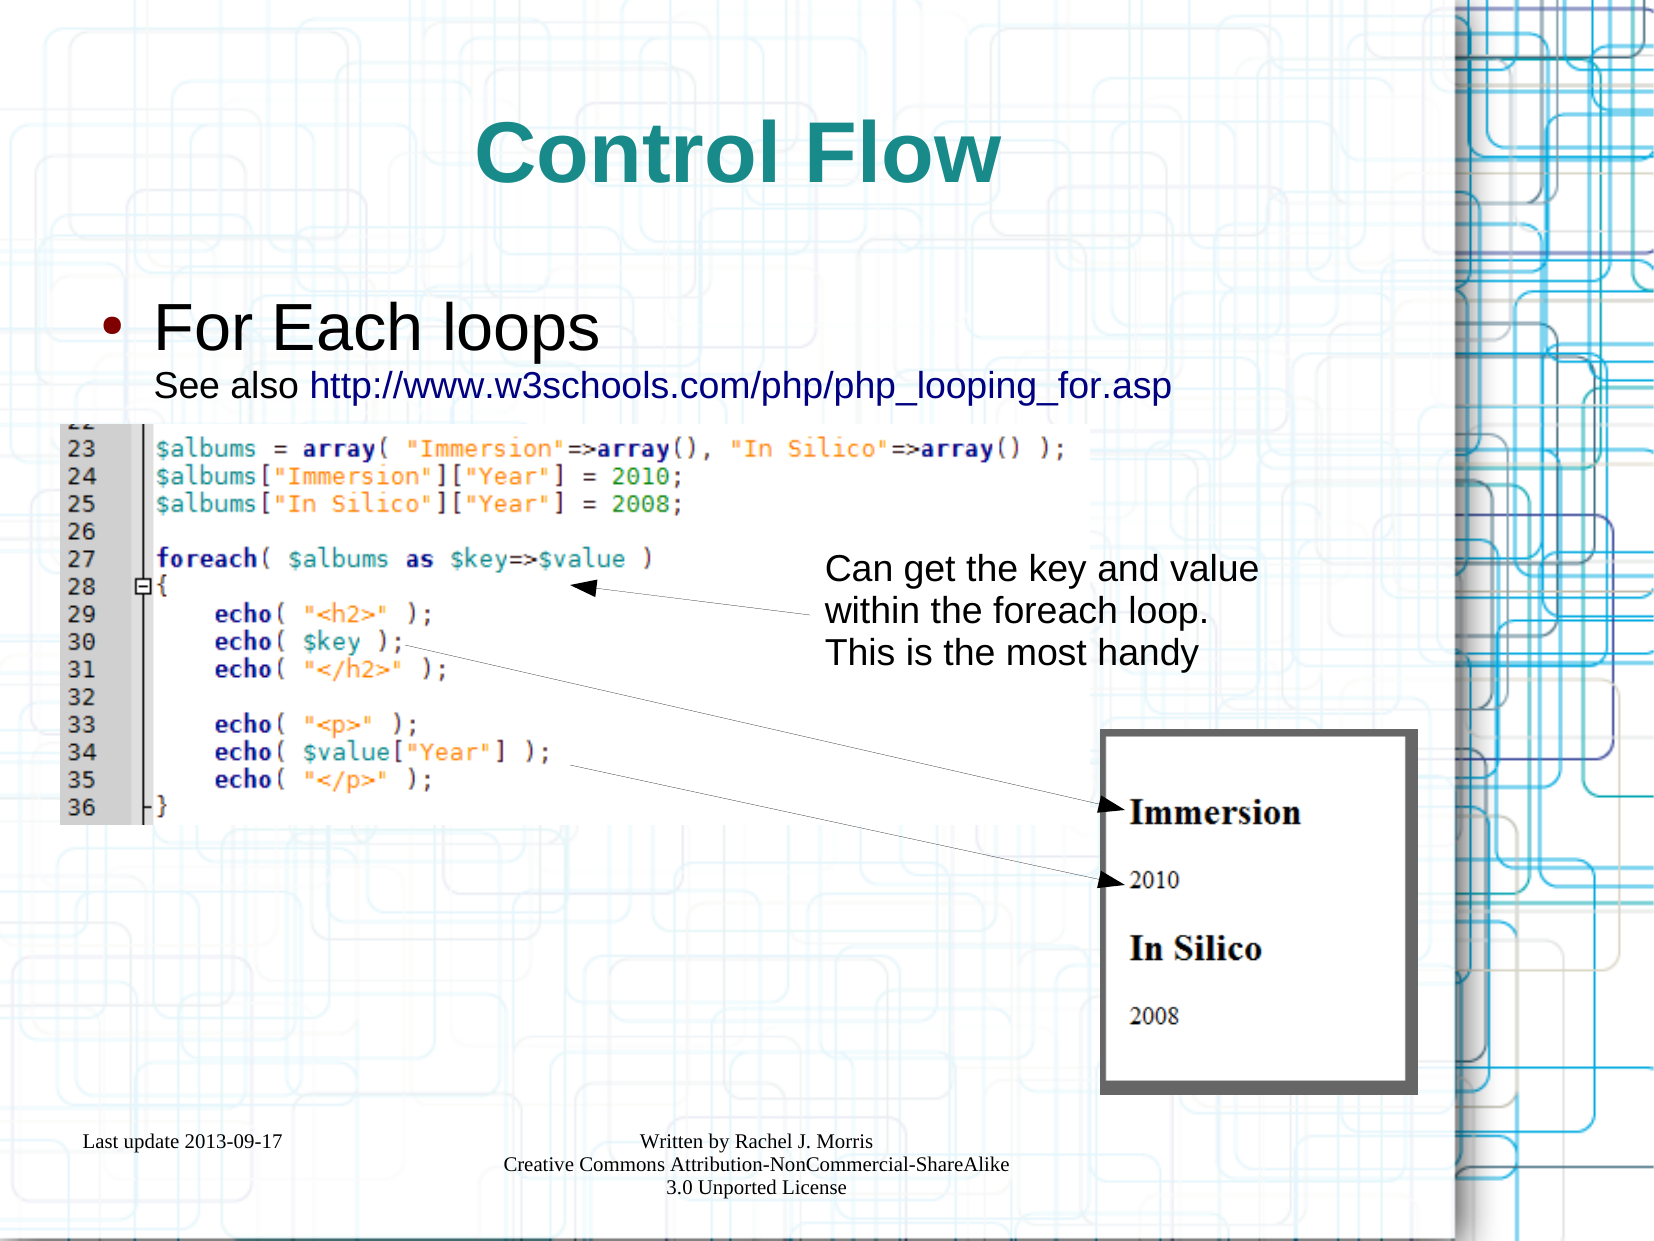

# Control Flow
For Each loops
See also http://www.w3schools.com/php/php_looping_for.asp
Can get the key and value within the foreach loop.
This is the most handy